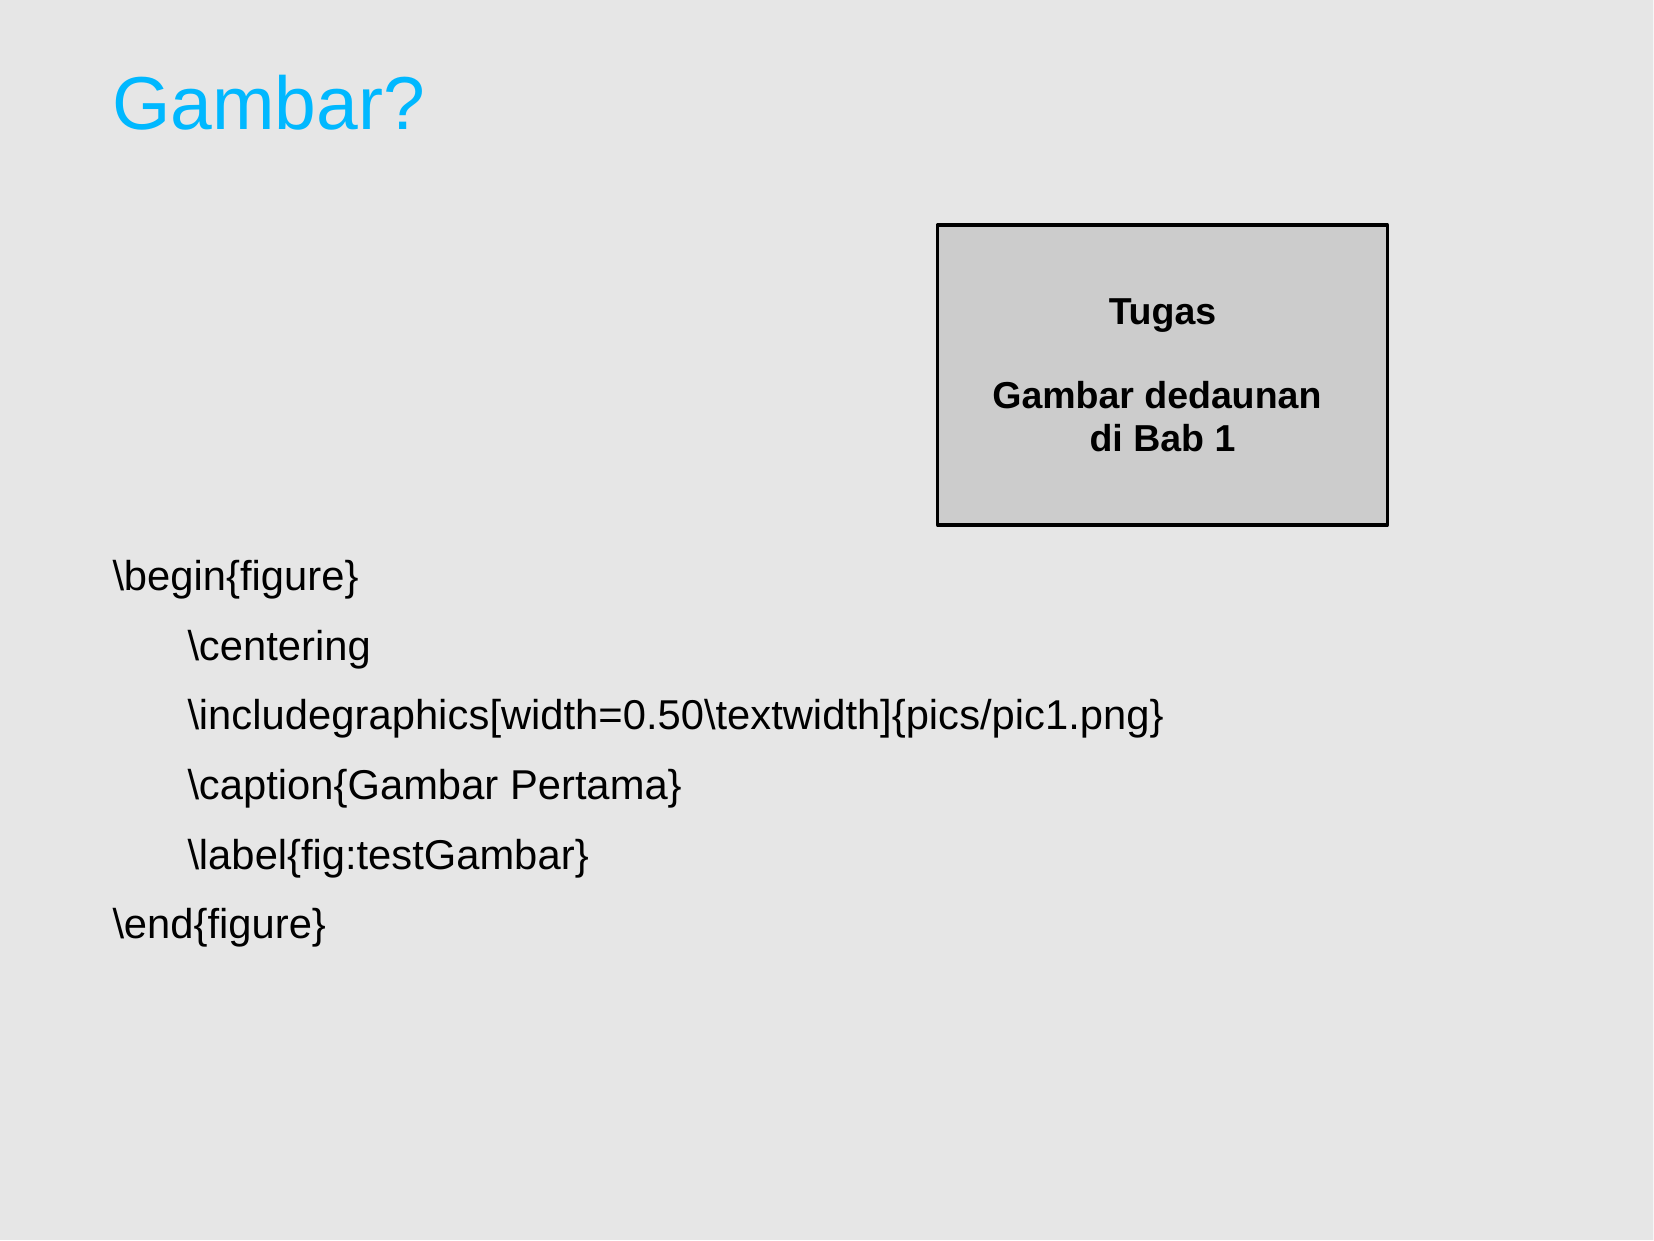

# Gambar?
Tugas
Gambar dedaunan
di Bab 1
\begin{figure}
	\centering
	\includegraphics[width=0.50\textwidth]{pics/pic1.png}
	\caption{Gambar Pertama}
	\label{fig:testGambar}
\end{figure}